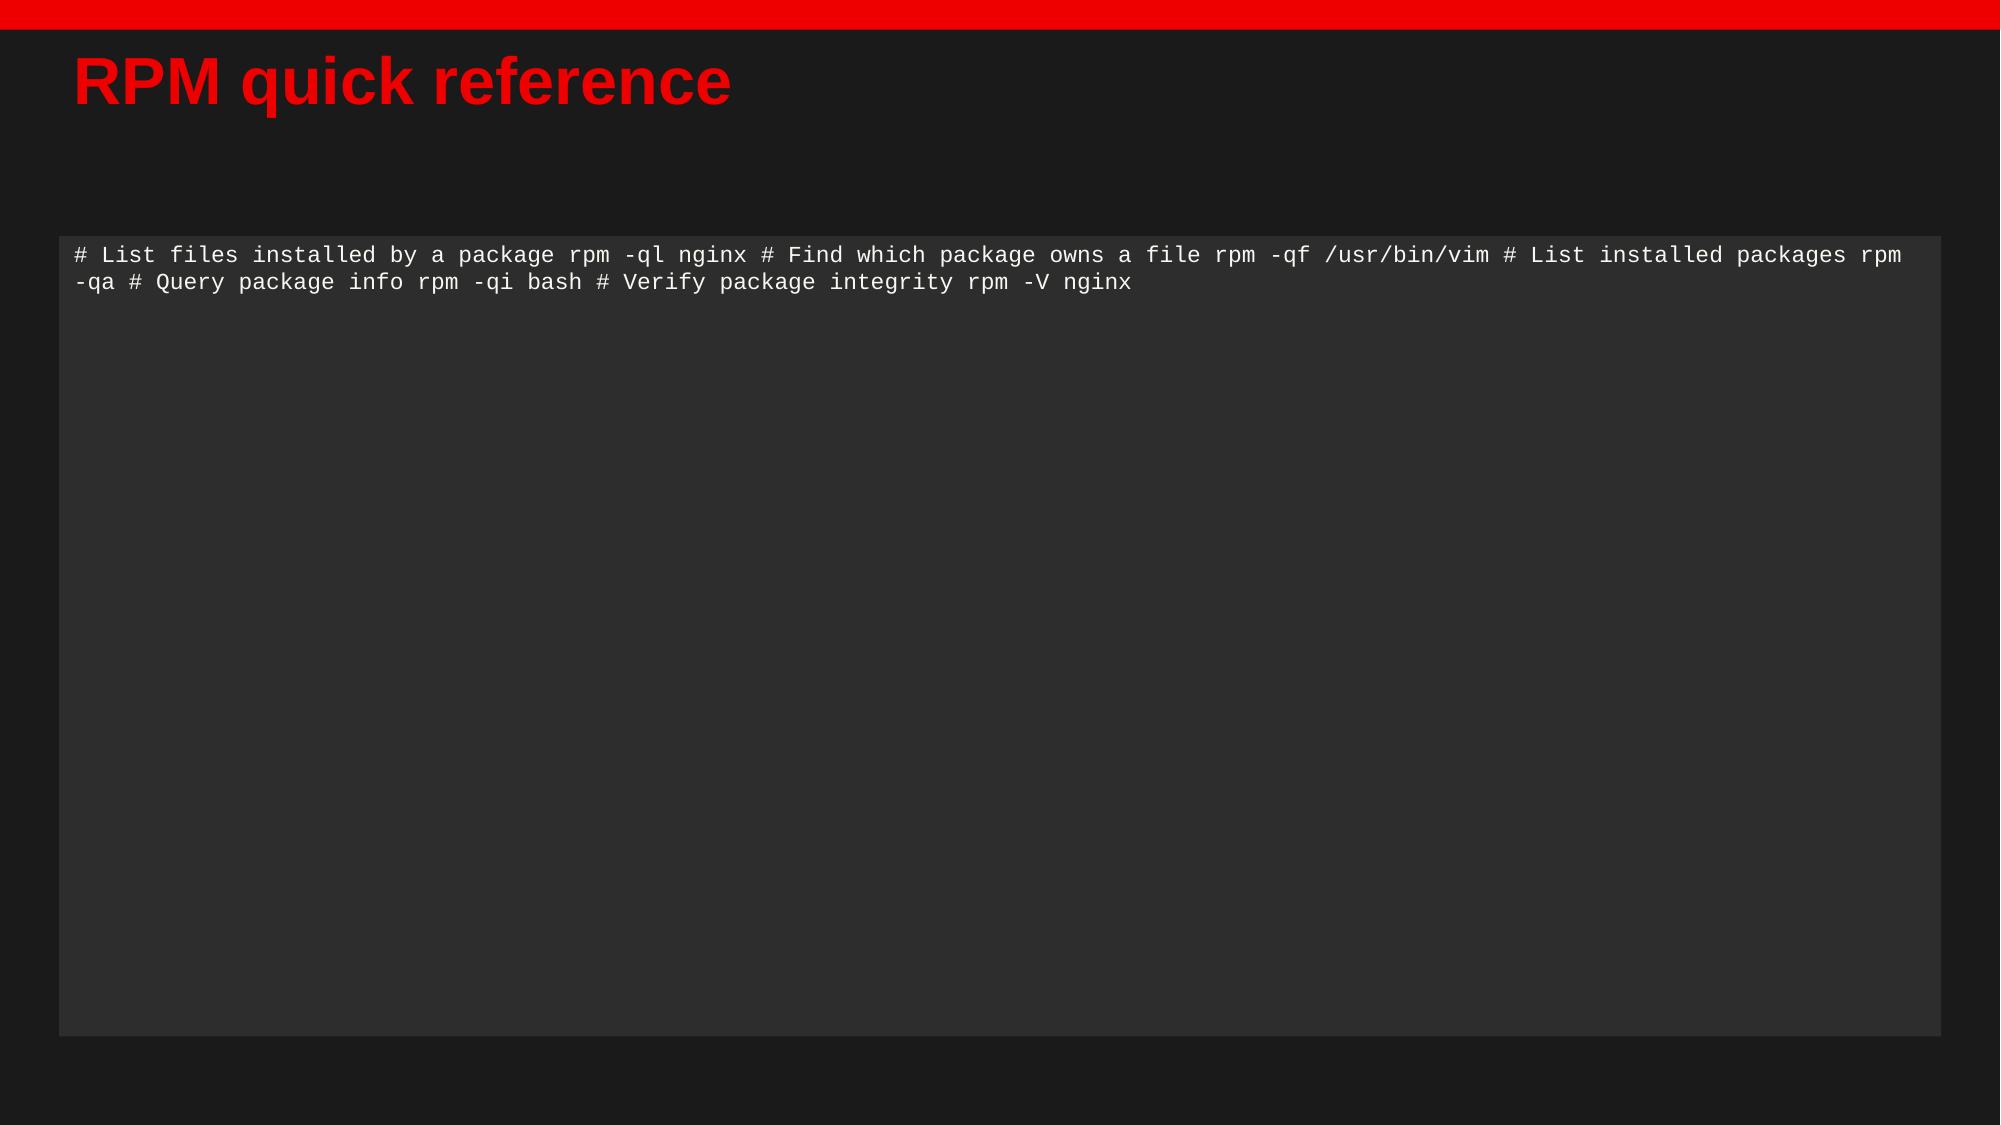

RPM quick reference
# List files installed by a package rpm -ql nginx # Find which package owns a file rpm -qf /usr/bin/vim # List installed packages rpm -qa # Query package info rpm -qi bash # Verify package integrity rpm -V nginx